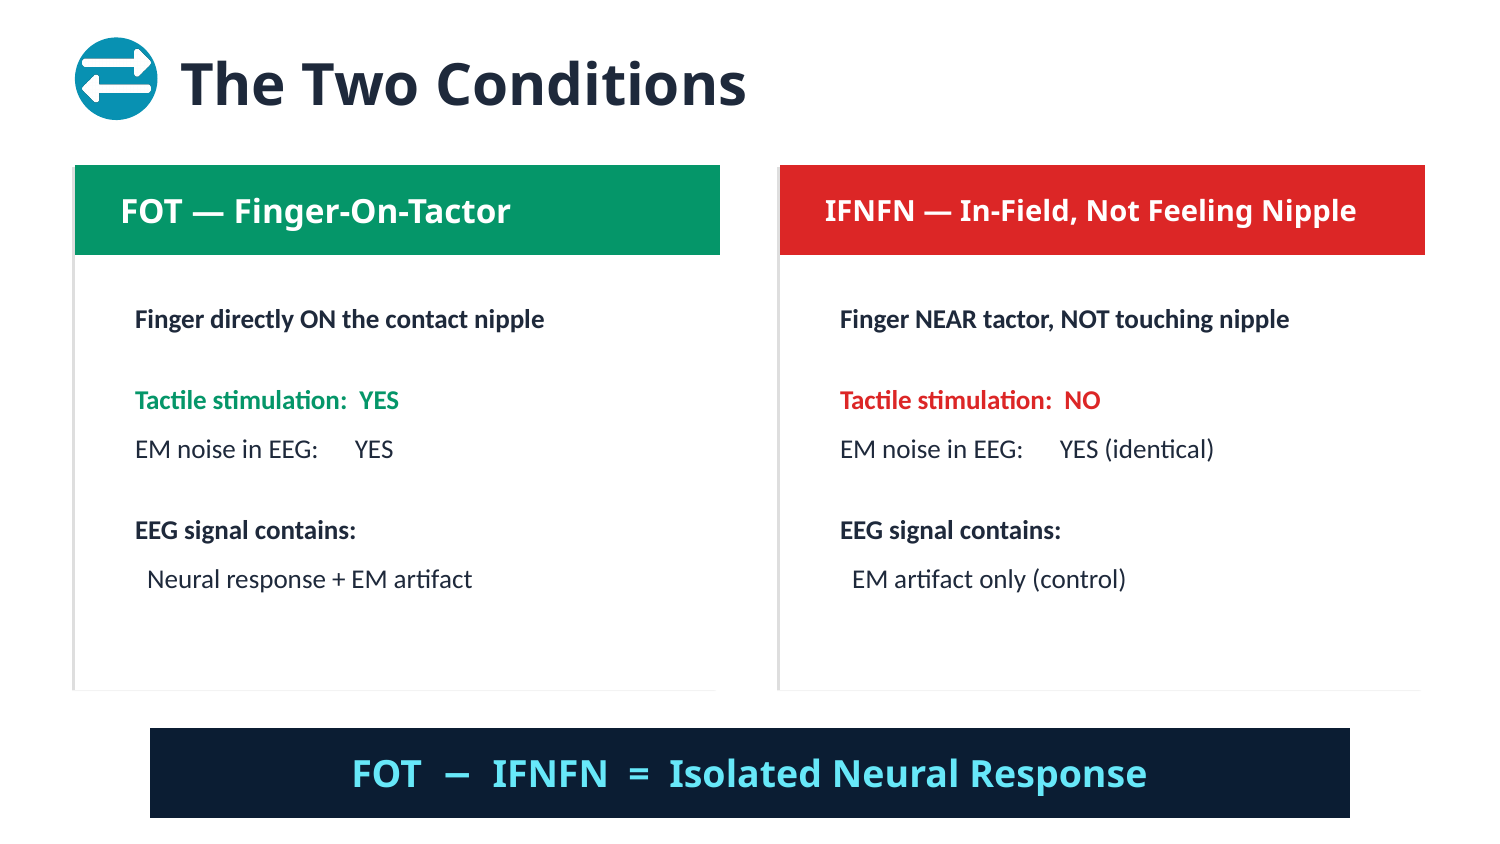

The Two Conditions
FOT — Finger-On-Tactor
IFNFN — In-Field, Not Feeling Nipple
Finger directly ON the contact nipple
Tactile stimulation: YES
EM noise in EEG: YES
EEG signal contains:
 Neural response + EM artifact
Finger NEAR tactor, NOT touching nipple
Tactile stimulation: NO
EM noise in EEG: YES (identical)
EEG signal contains:
 EM artifact only (control)
FOT − IFNFN = Isolated Neural Response